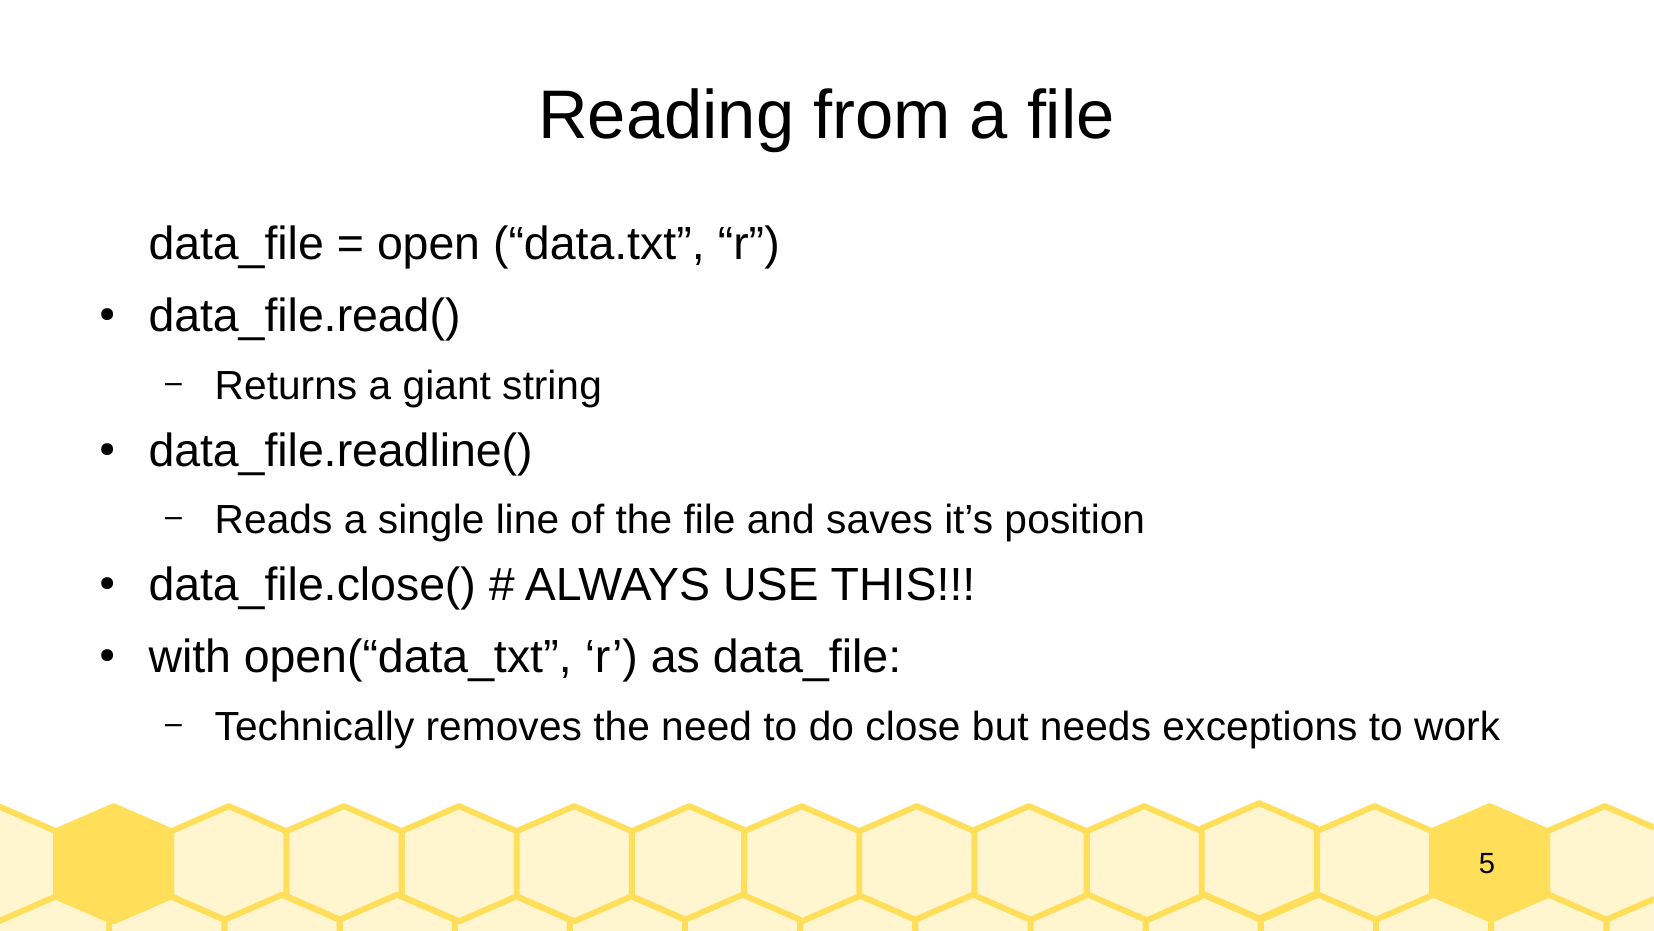

# Reading from a file
data_file = open (“data.txt”, “r”)
data_file.read()
Returns a giant string
data_file.readline()
Reads a single line of the file and saves it’s position
data_file.close() # ALWAYS USE THIS!!!
with open(“data_txt”, ‘r’) as data_file:
Technically removes the need to do close but needs exceptions to work